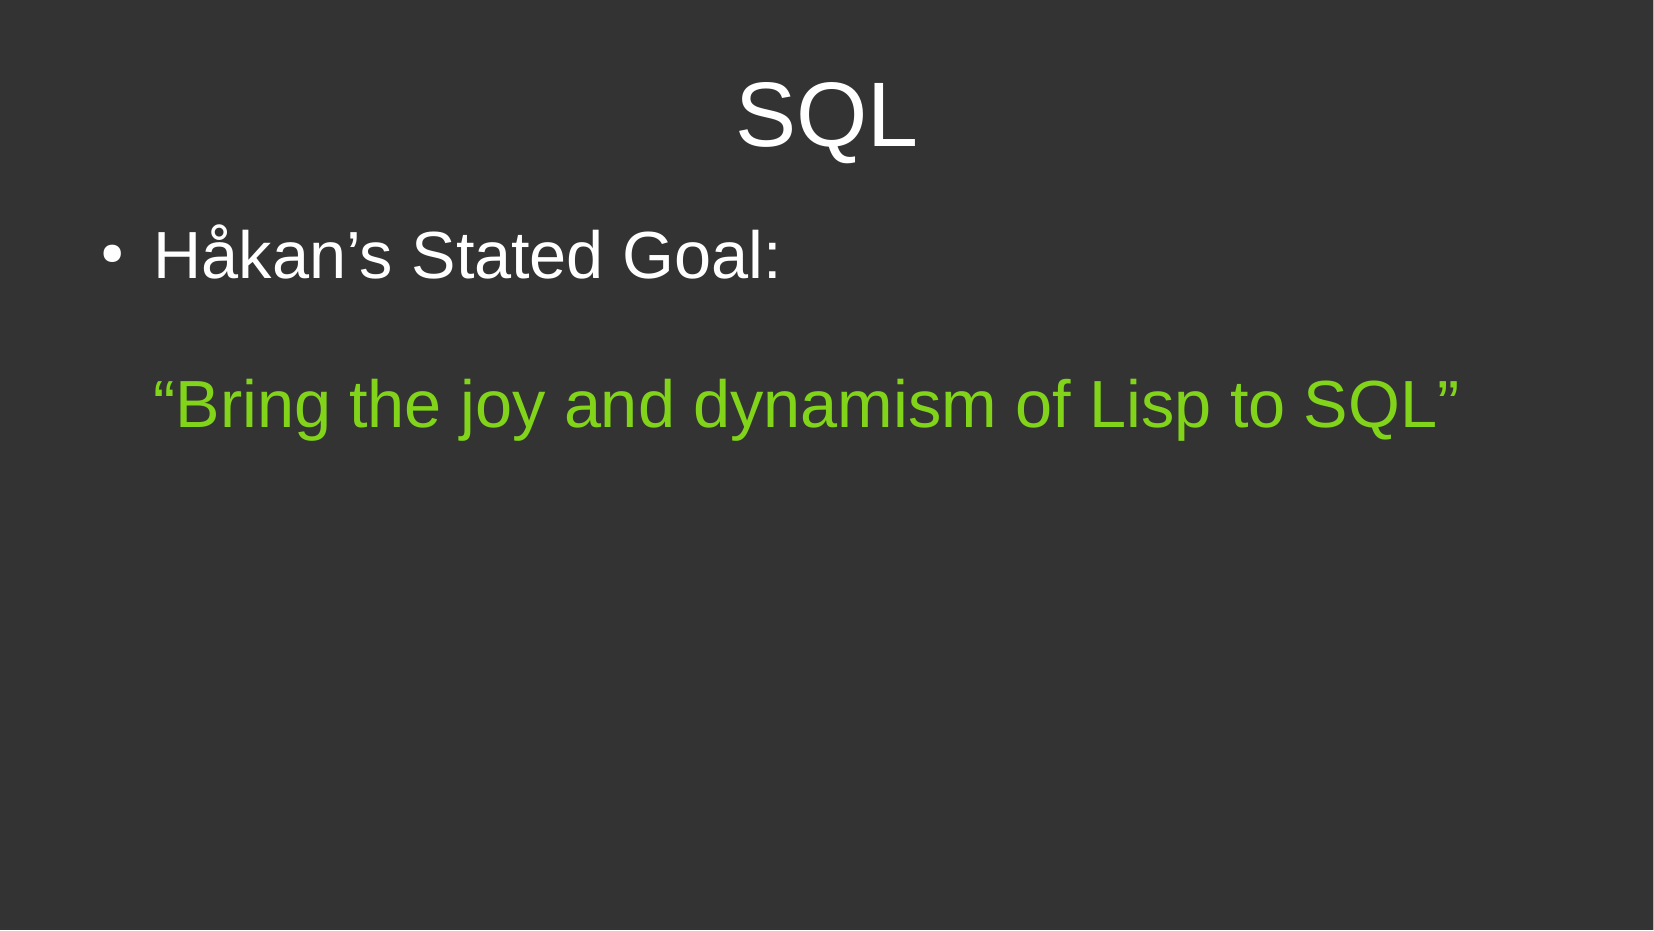

# SQL
Håkan’s Stated Goal:
“Bring the joy and dynamism of Lisp to SQL”